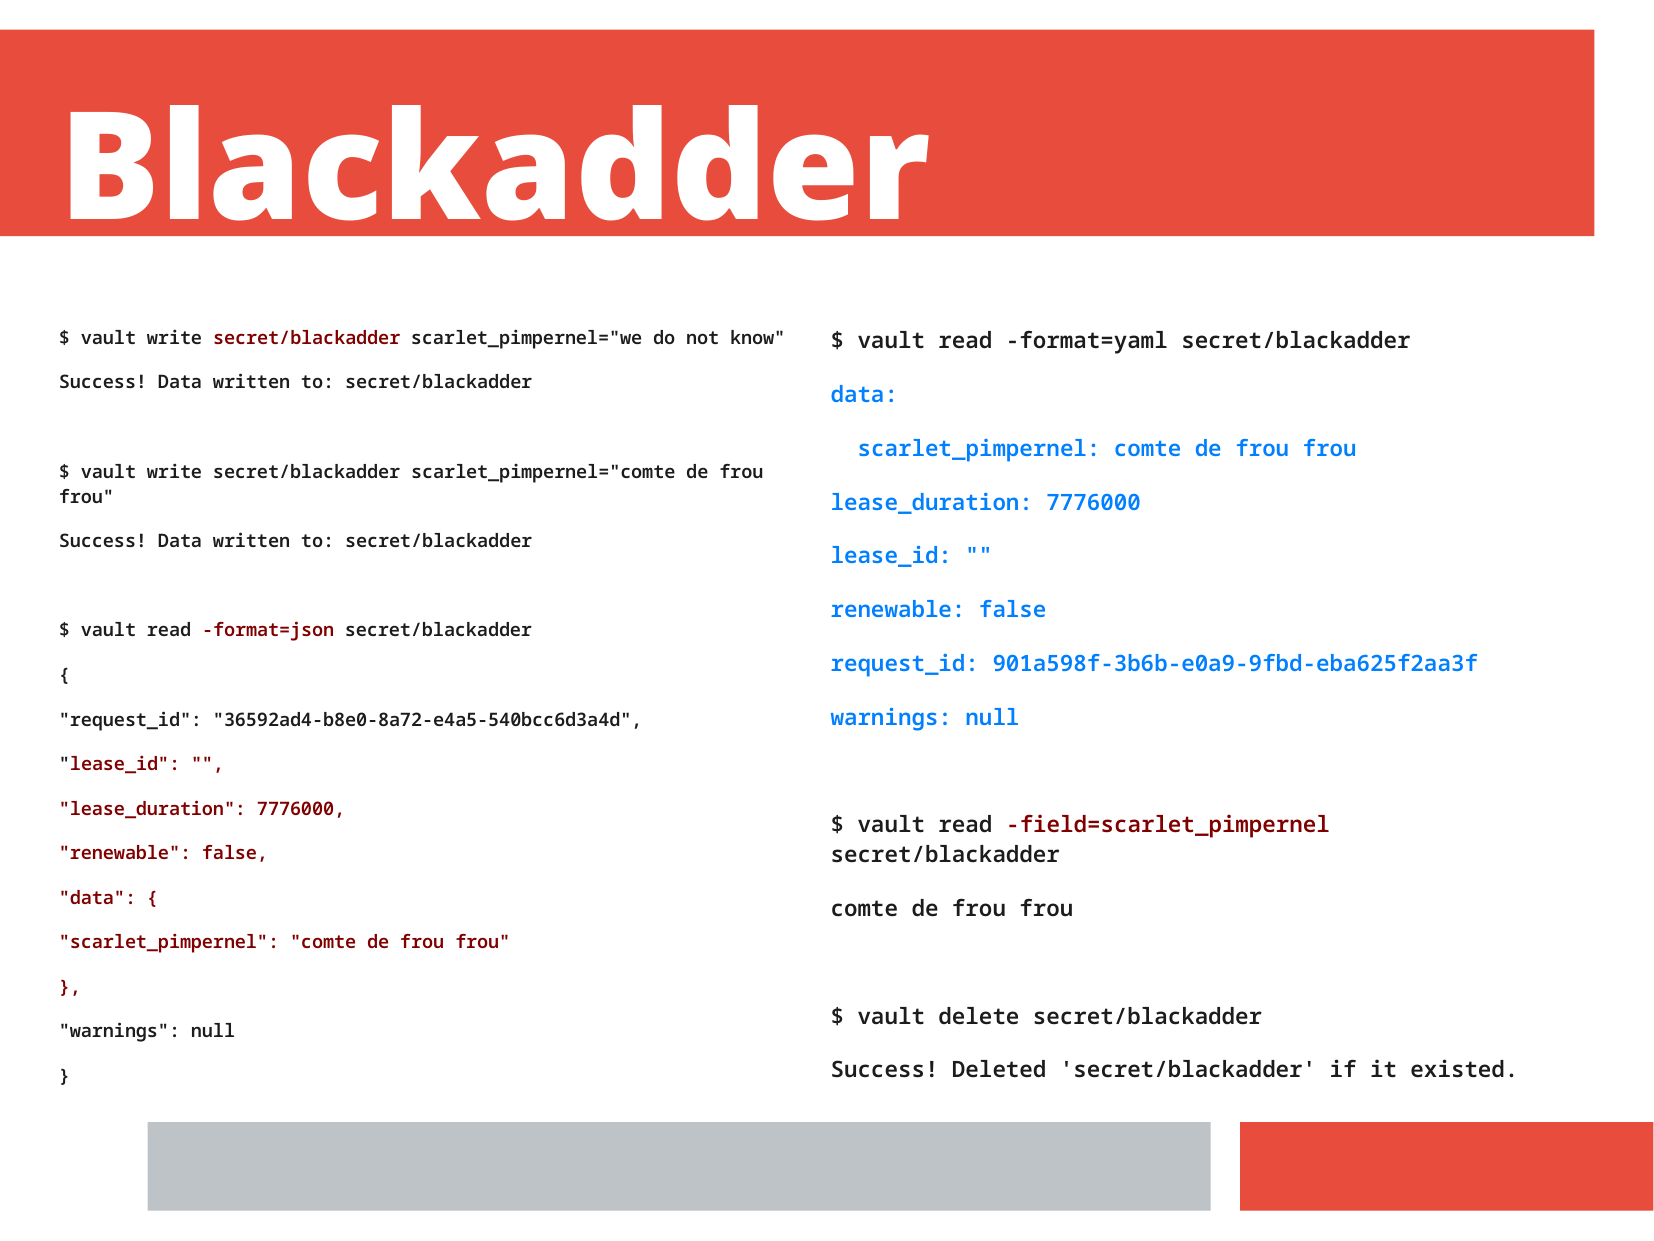

Blackadder
# $ vault write secret/blackadder scarlet_pimpernel="we do not know"
Success! Data written to: secret/blackadder
$ vault write secret/blackadder scarlet_pimpernel="comte de frou frou"
Success! Data written to: secret/blackadder
$ vault read -format=json secret/blackadder
{
"request_id": "36592ad4-b8e0-8a72-e4a5-540bcc6d3a4d",
"lease_id": "",
"lease_duration": 7776000,
"renewable": false,
"data": {
"scarlet_pimpernel": "comte de frou frou"
},
"warnings": null
}
$ vault read -format=yaml secret/blackadder
data:
 scarlet_pimpernel: comte de frou frou
lease_duration: 7776000
lease_id: ""
renewable: false
request_id: 901a598f-3b6b-e0a9-9fbd-eba625f2aa3f
warnings: null
$ vault read -field=scarlet_pimpernel secret/blackadder
comte de frou frou
$ vault delete secret/blackadder
Success! Deleted 'secret/blackadder' if it existed.